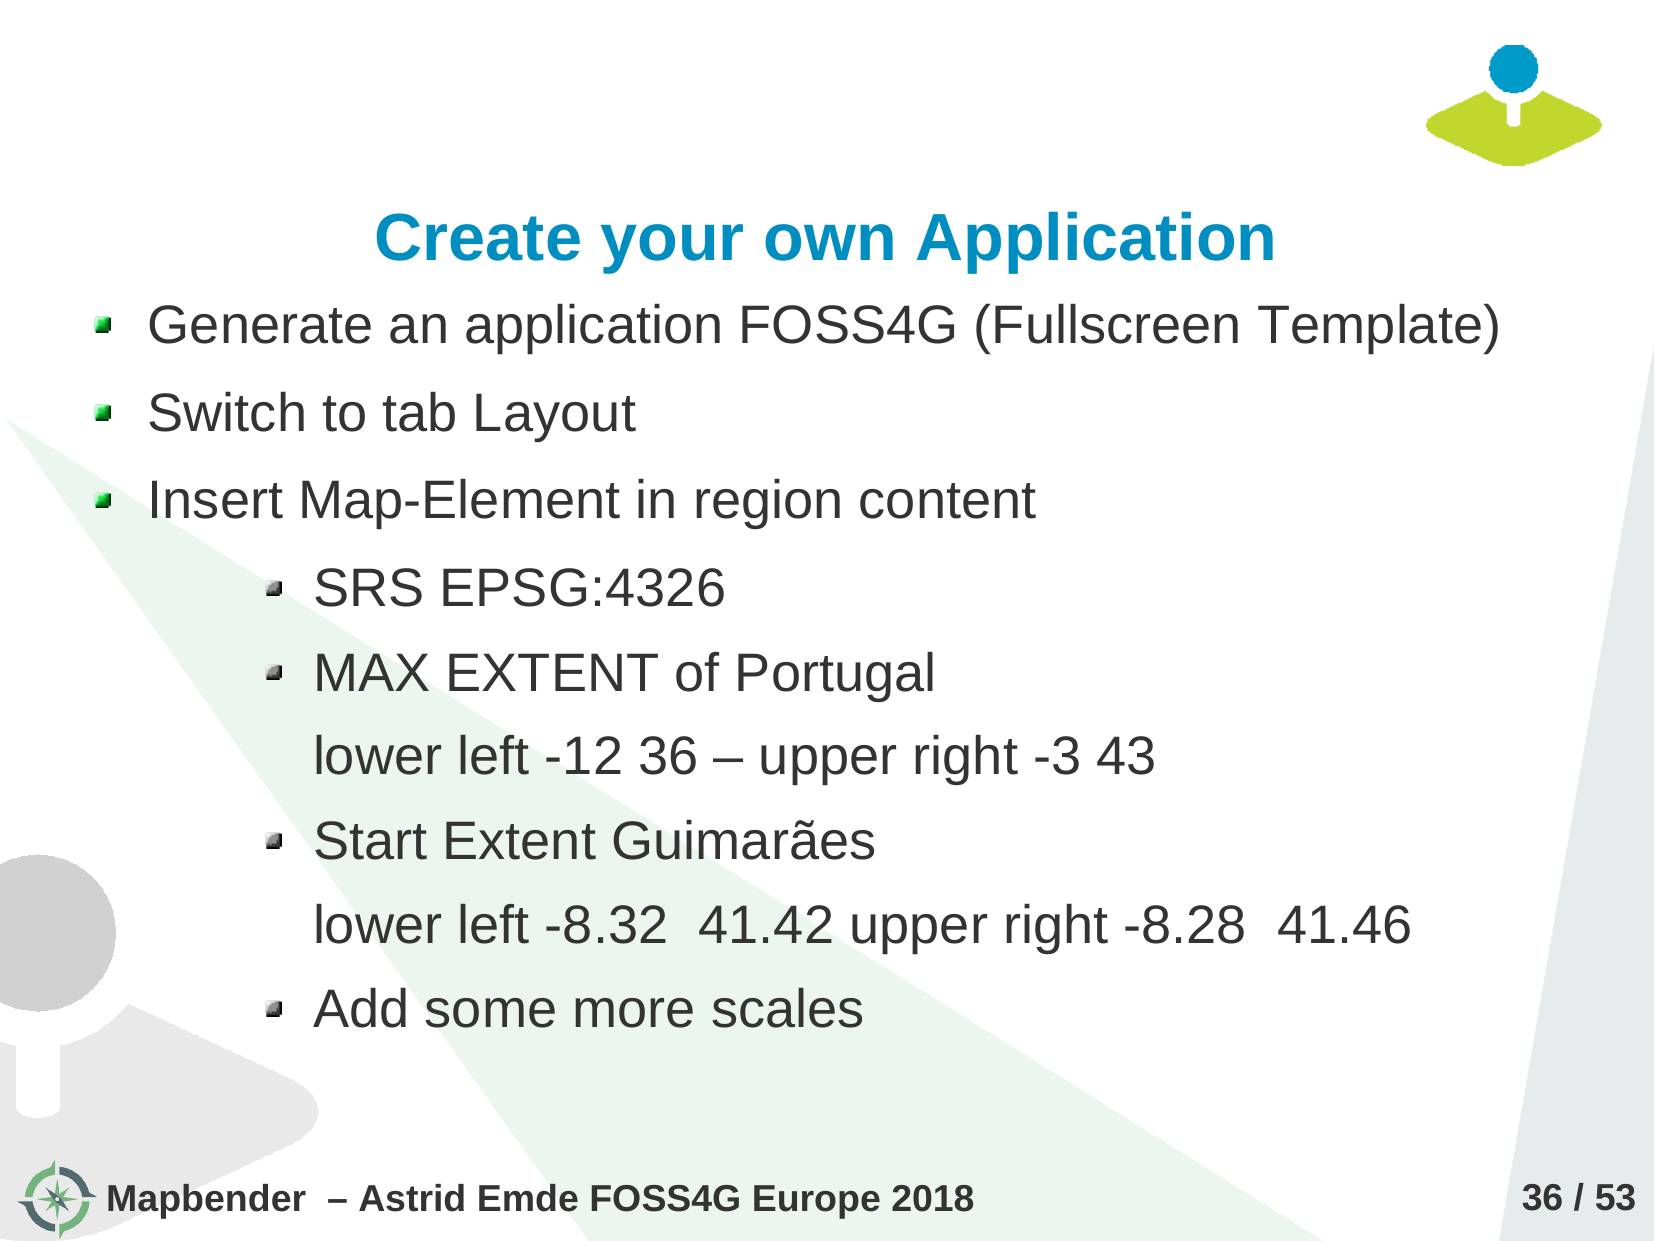

# Create your own Application
Generate an application FOSS4G (Fullscreen Template)
Switch to tab Layout
Insert Map-Element in region content
SRS EPSG:4326
MAX EXTENT of Portugal
lower left -12 36 – upper right -3 43
Start Extent Guimarães
lower left -8.32 41.42 upper right -8.28 41.46
Add some more scales